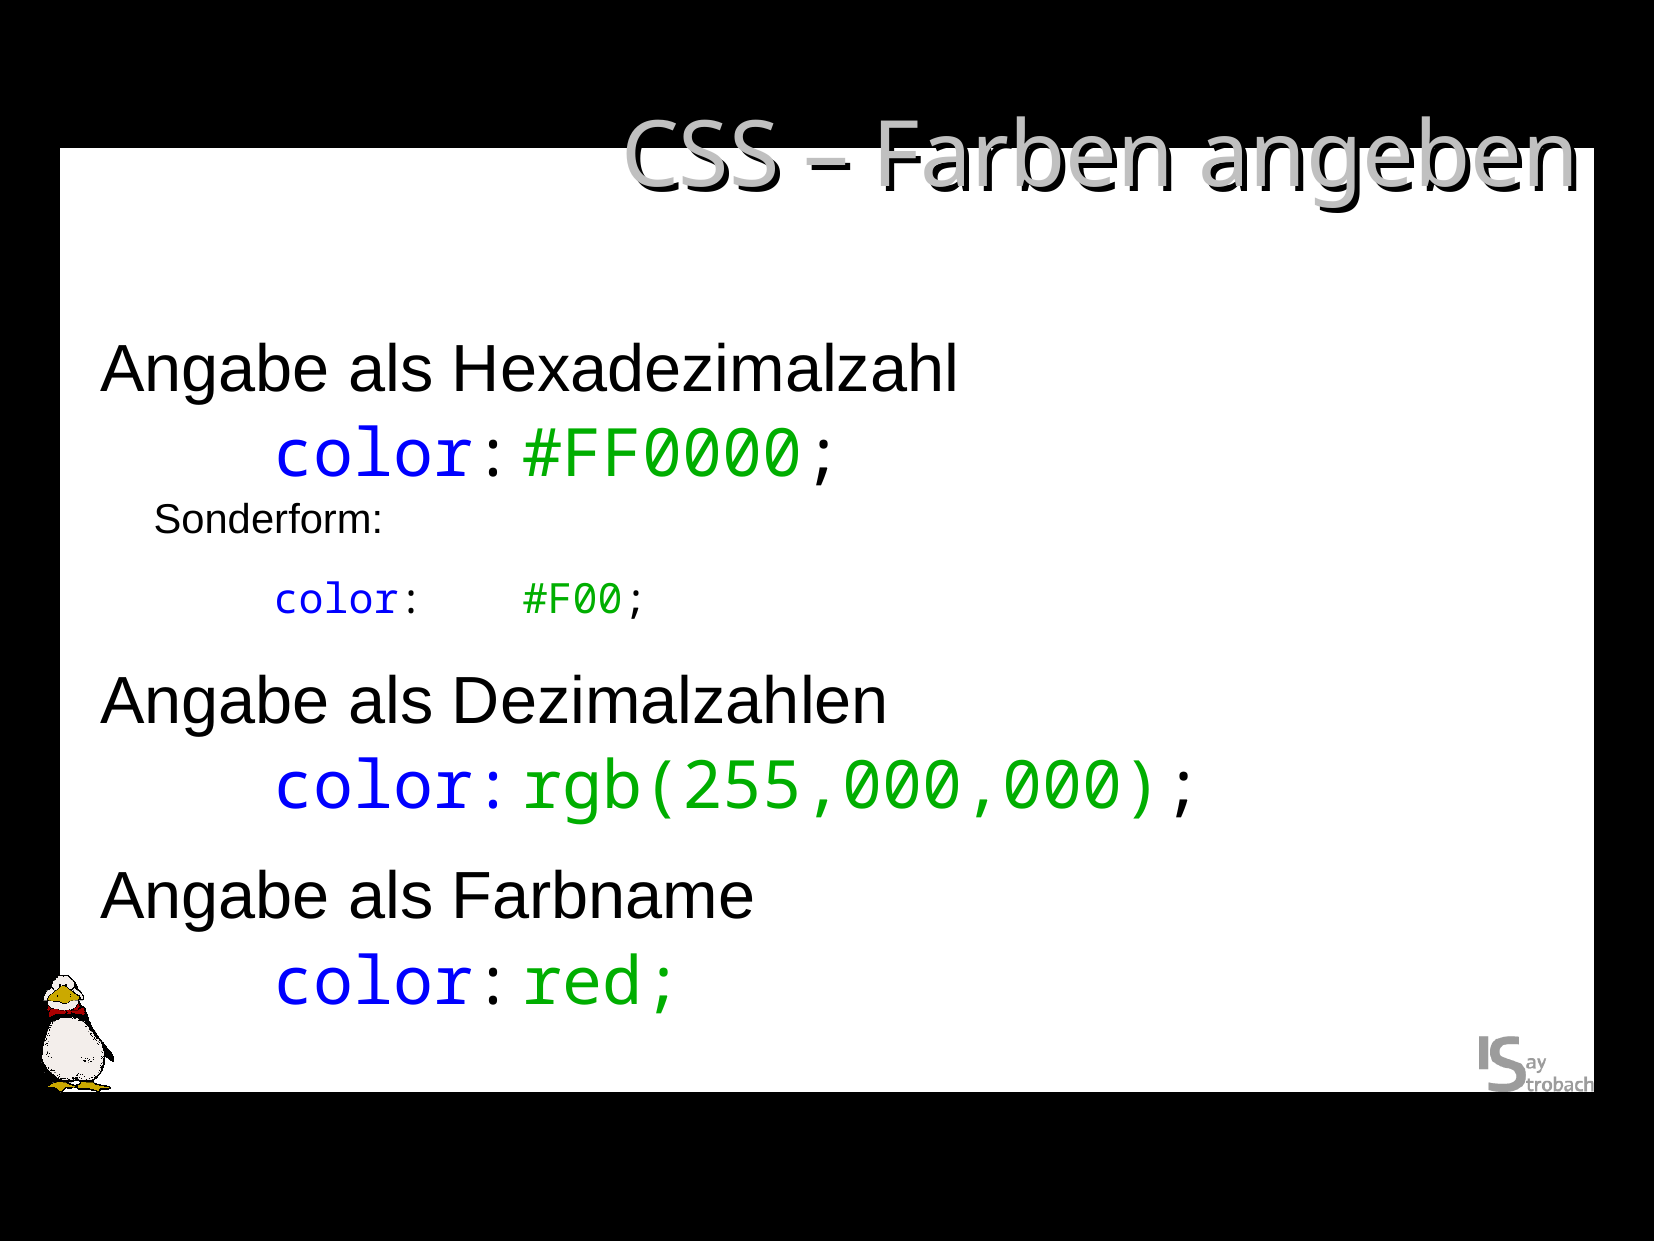

# CSS – Farben angeben
Angabe als Hexadezimalzahl
 color:	#FF0000;
Sonderform:
 color:		#F00;
Angabe als Dezimalzahlen
 color:	rgb(255,000,000);
Angabe als Farbname
 color:	red;